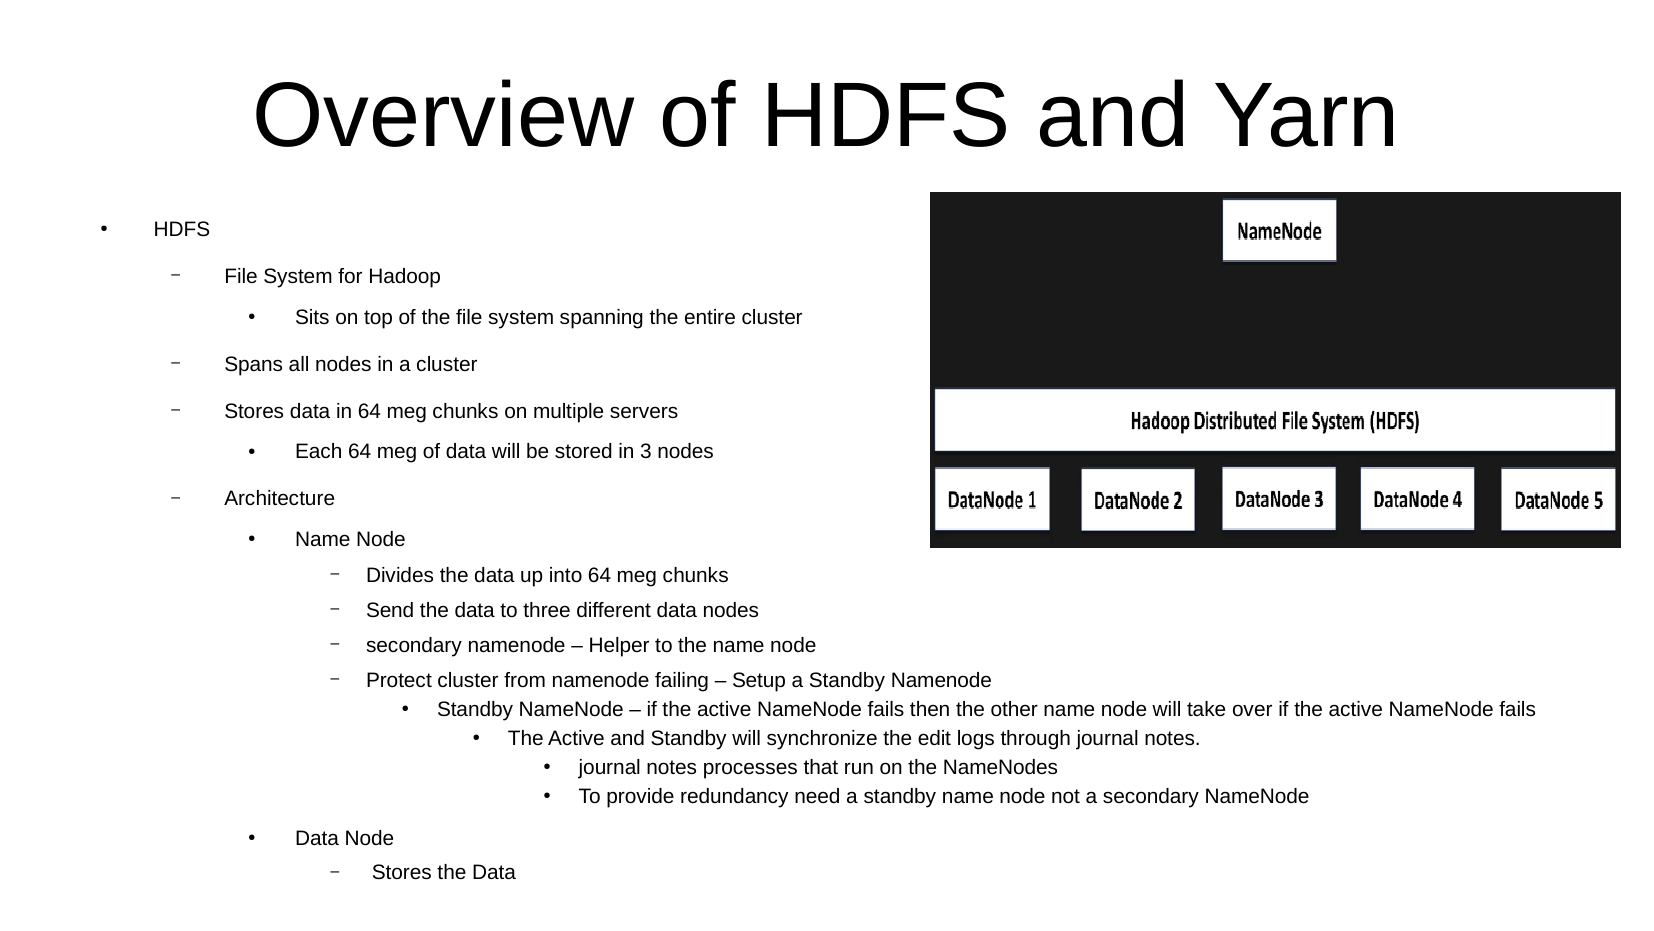

# Overview of HDFS and Yarn
HDFS
File System for Hadoop
Sits on top of the file system spanning the entire cluster
Spans all nodes in a cluster
Stores data in 64 meg chunks on multiple servers
Each 64 meg of data will be stored in 3 nodes
Architecture
Name Node
Divides the data up into 64 meg chunks
Send the data to three different data nodes
secondary namenode – Helper to the name node
Protect cluster from namenode failing – Setup a Standby Namenode
Standby NameNode – if the active NameNode fails then the other name node will take over if the active NameNode fails
The Active and Standby will synchronize the edit logs through journal notes.
journal notes processes that run on the NameNodes
To provide redundancy need a standby name node not a secondary NameNode
Data Node
 Stores the Data